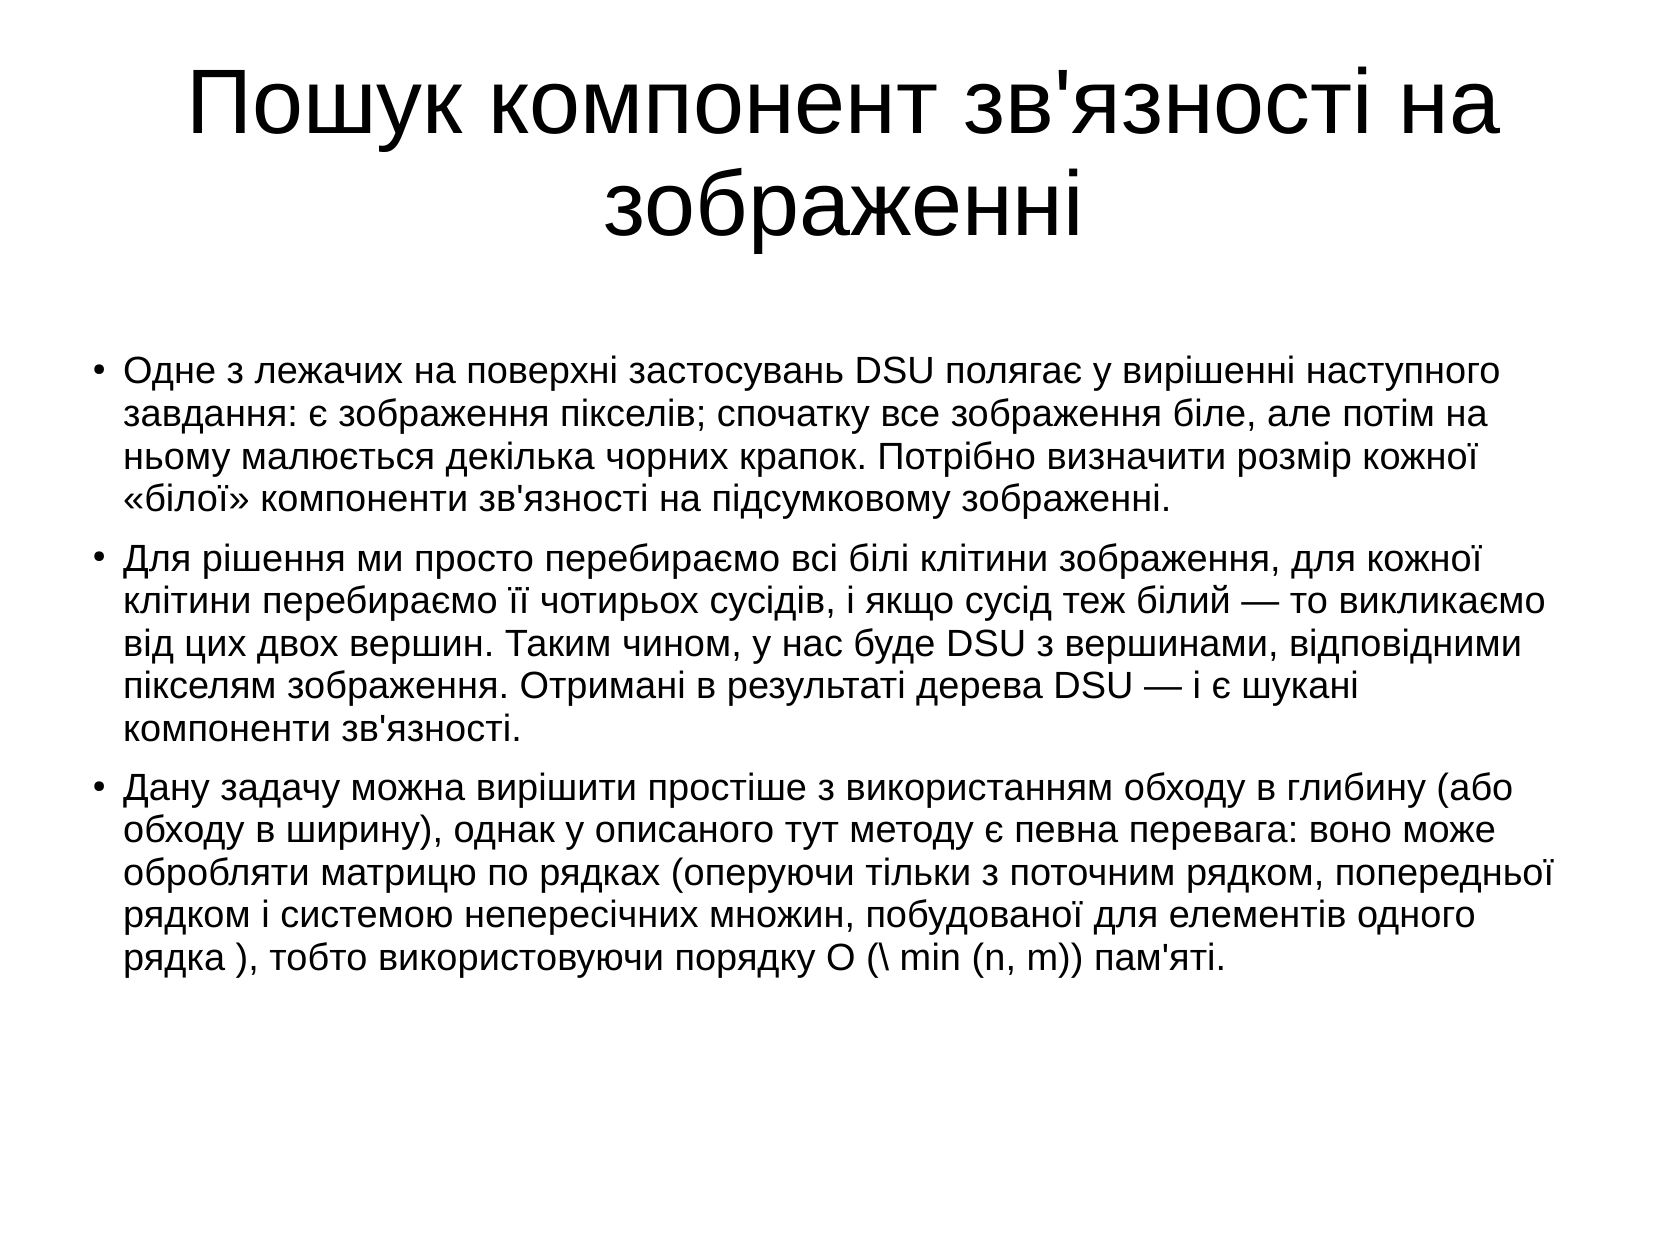

# Пошук компонент зв'язності на зображенні
Одне з лежачих на поверхні застосувань DSU полягає у вирішенні наступного завдання: є зображення пікселів; спочатку все зображення біле, але потім на ньому малюється декілька чорних крапок. Потрібно визначити розмір кожної «білої» компоненти зв'язності на підсумковому зображенні.
Для рішення ми просто перебираємо всі білі клітини зображення, для кожної клітини перебираємо її чотирьох сусідів, і якщо сусід теж білий — то викликаємо від цих двох вершин. Таким чином, у нас буде DSU з вершинами, відповідними пікселям зображення. Отримані в результаті дерева DSU — і є шукані компоненти зв'язності.
Дану задачу можна вирішити простіше з використанням обходу в глибину (або обходу в ширину), однак у описаного тут методу є певна перевага: воно може обробляти матрицю по рядках (оперуючи тільки з поточним рядком, попередньої рядком і системою непересічних множин, побудованої для елементів одного рядка ), тобто використовуючи порядку O (\ min (n, m)) пам'яті.